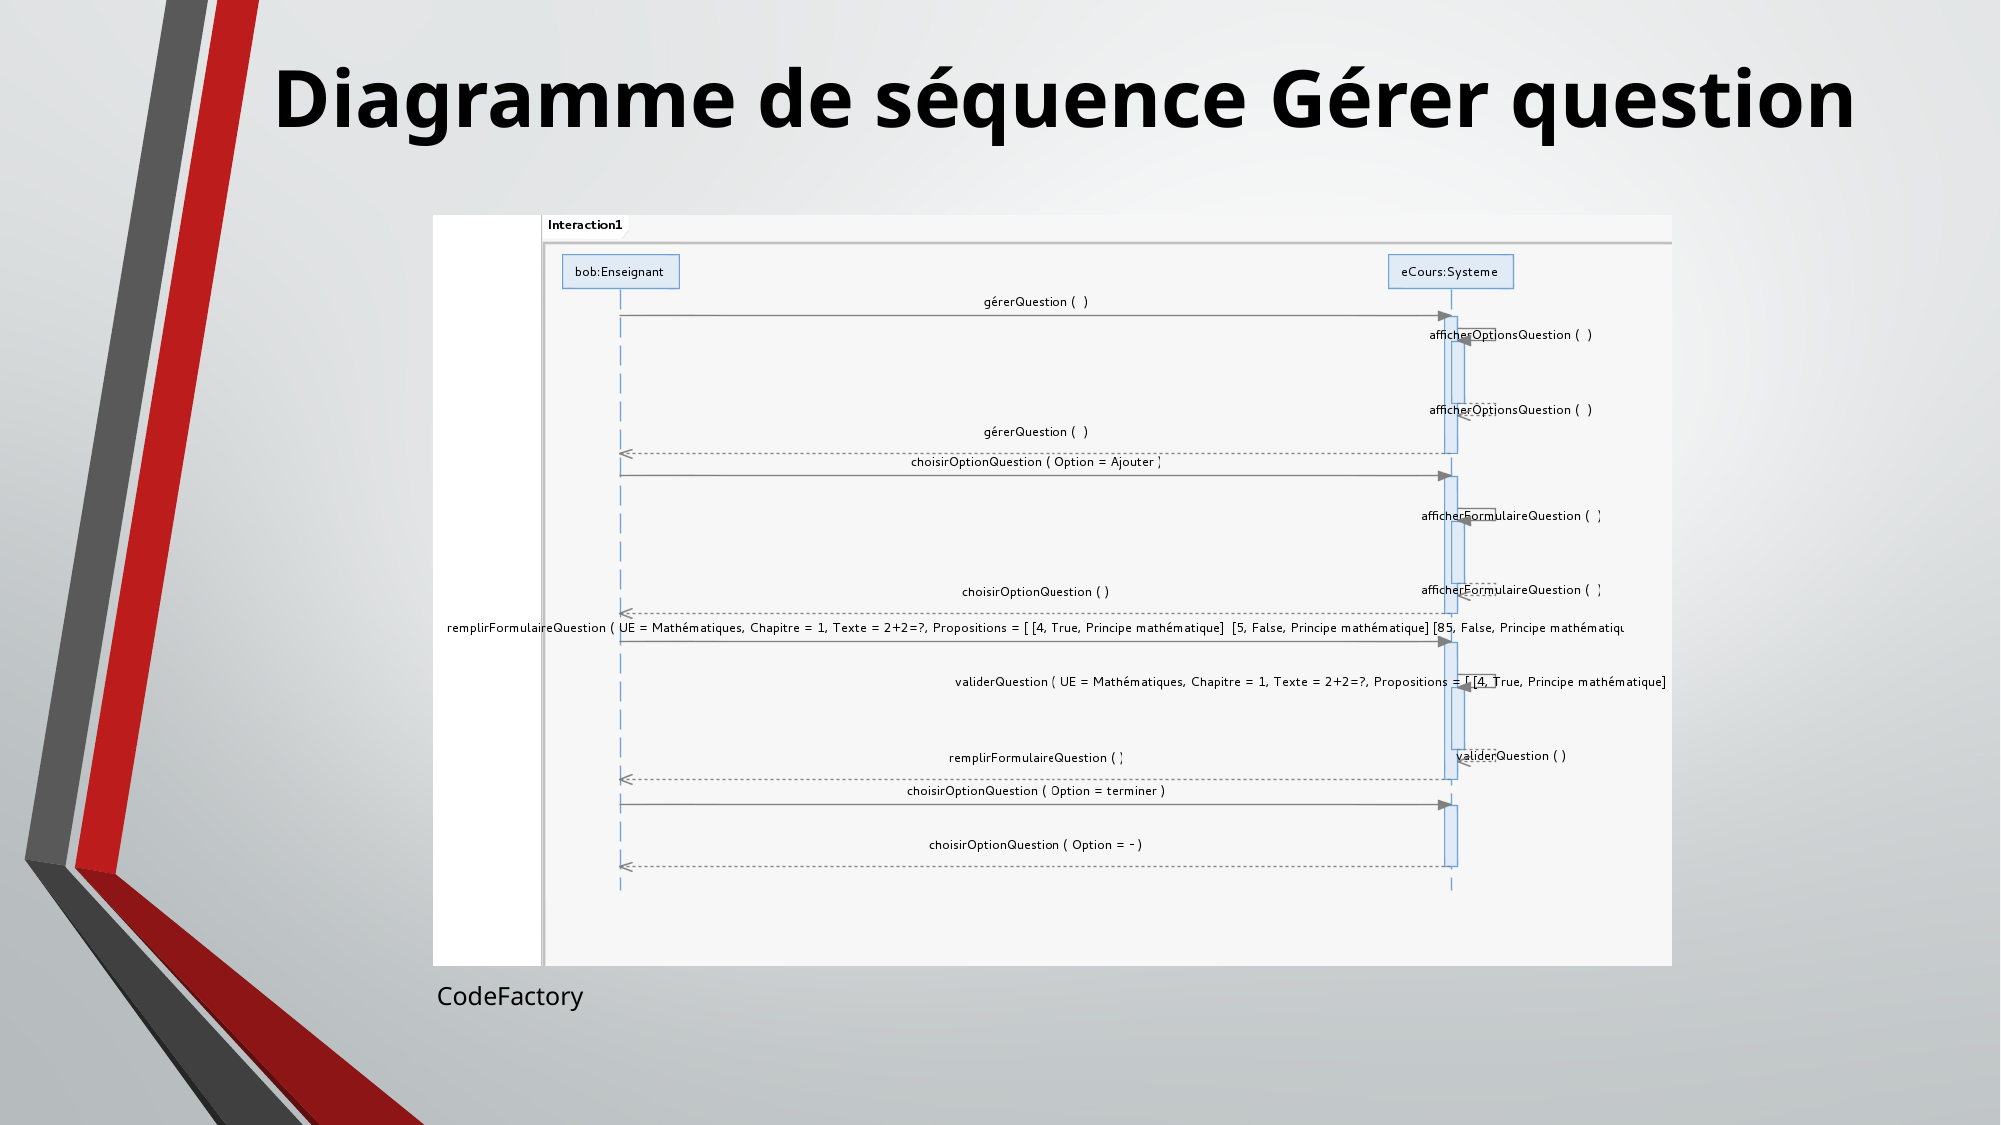

# Diagramme de séquence Gérer question
CodeFactory